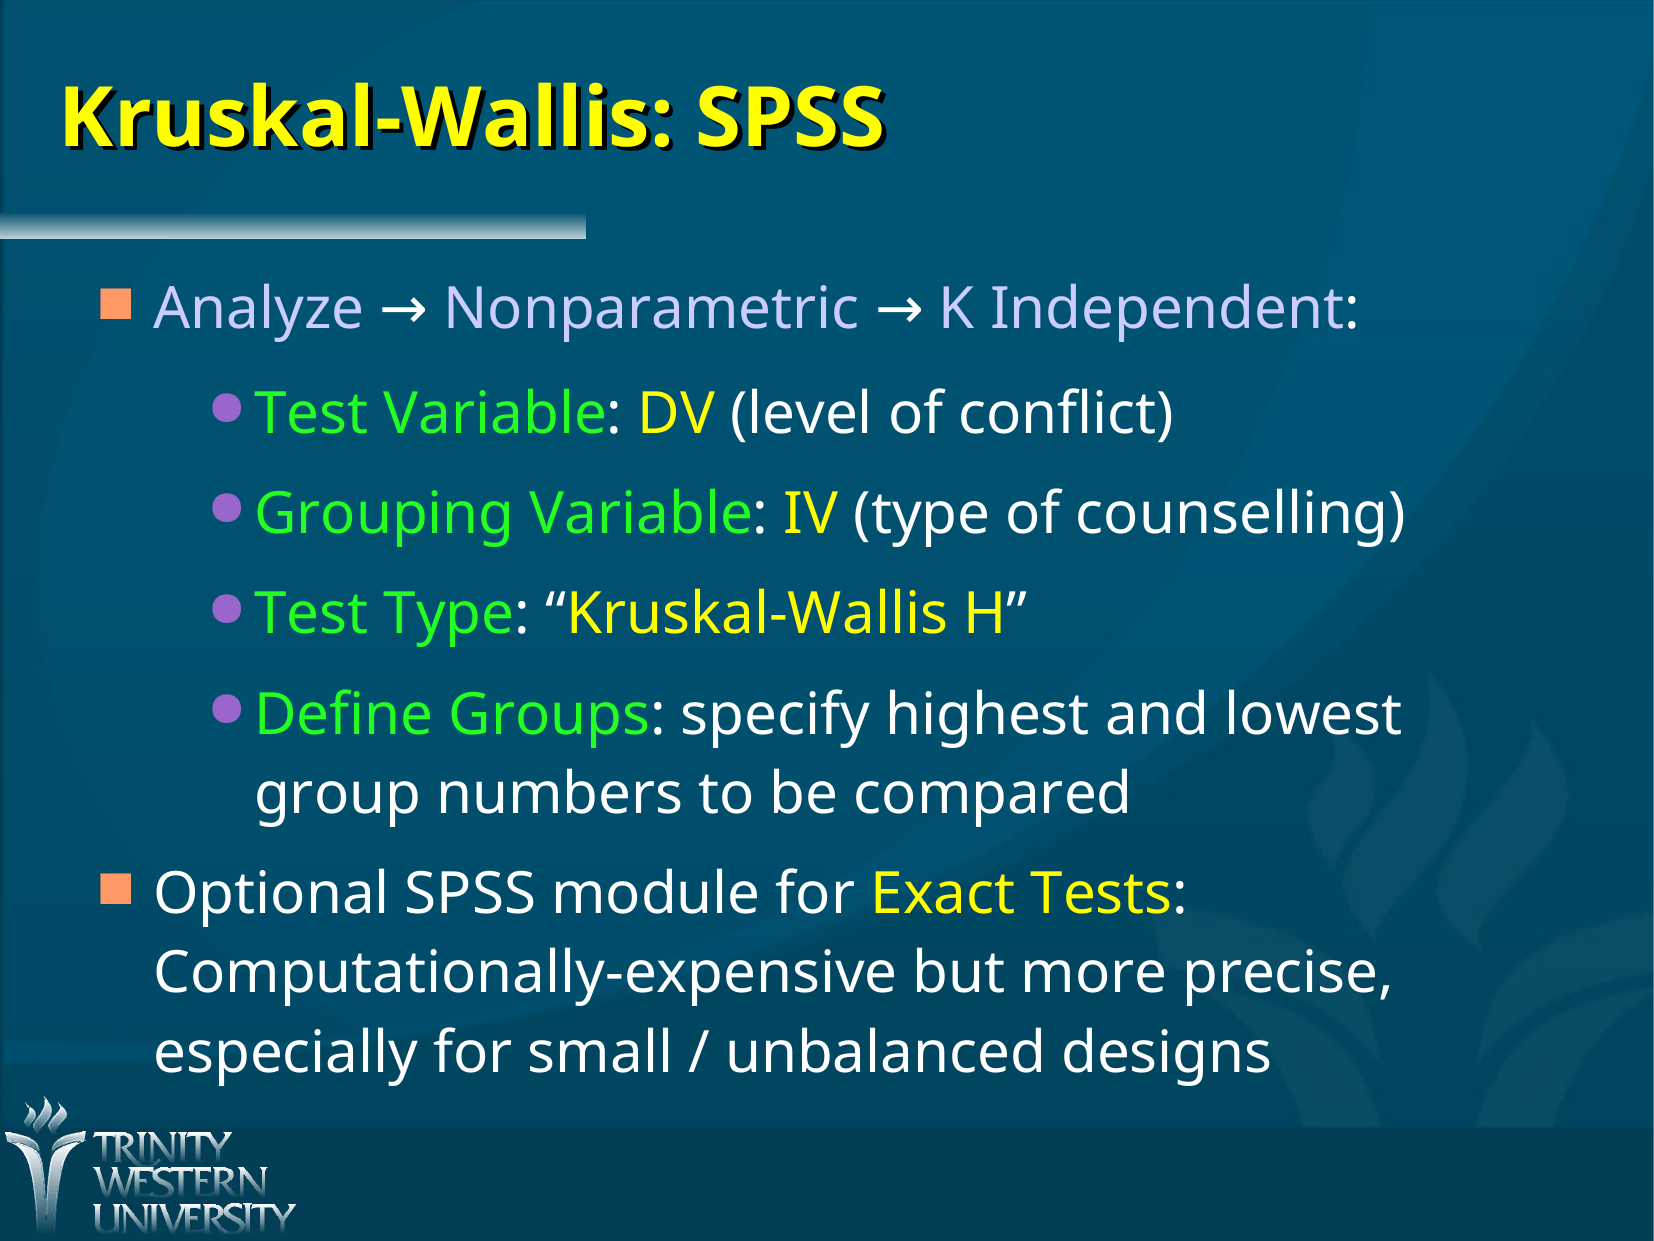

# Kruskal-Wallis: SPSS
Analyze → Nonparametric → K Independent:
Test Variable: DV (level of conflict)
Grouping Variable: IV (type of counselling)
Test Type: “Kruskal-Wallis H”
Define Groups: specify highest and lowest group numbers to be compared
Optional SPSS module for Exact Tests:
Computationally-expensive but more precise, especially for small / unbalanced designs